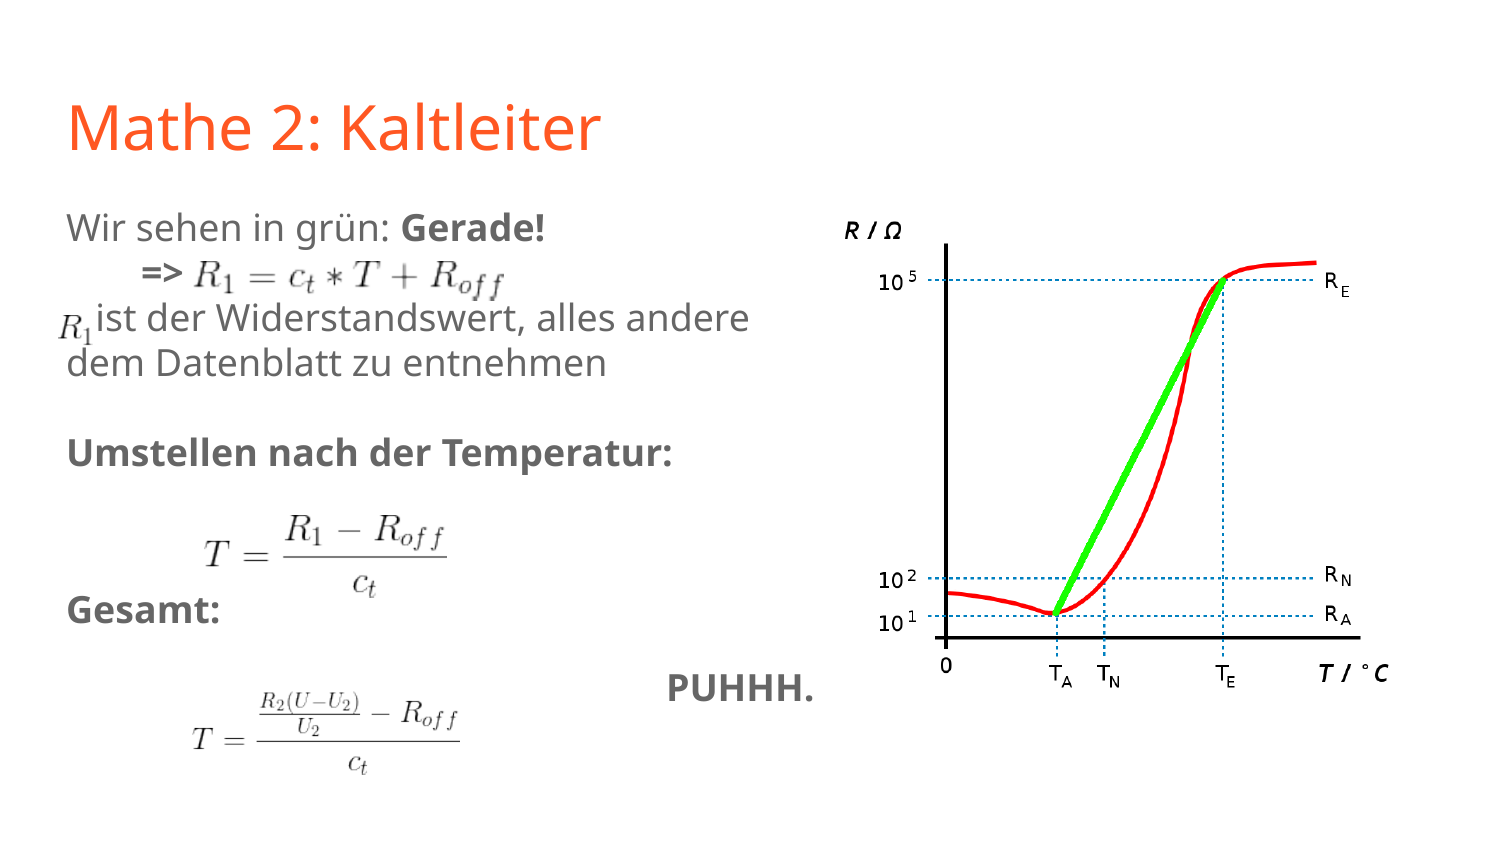

# Mathe 2: Kaltleiter
Wir sehen in grün: Gerade!
	=>
 ist der Widerstandswert, alles andere
dem Datenblatt zu entnehmen
Umstellen nach der Temperatur:
Gesamt:
								PUHHH….